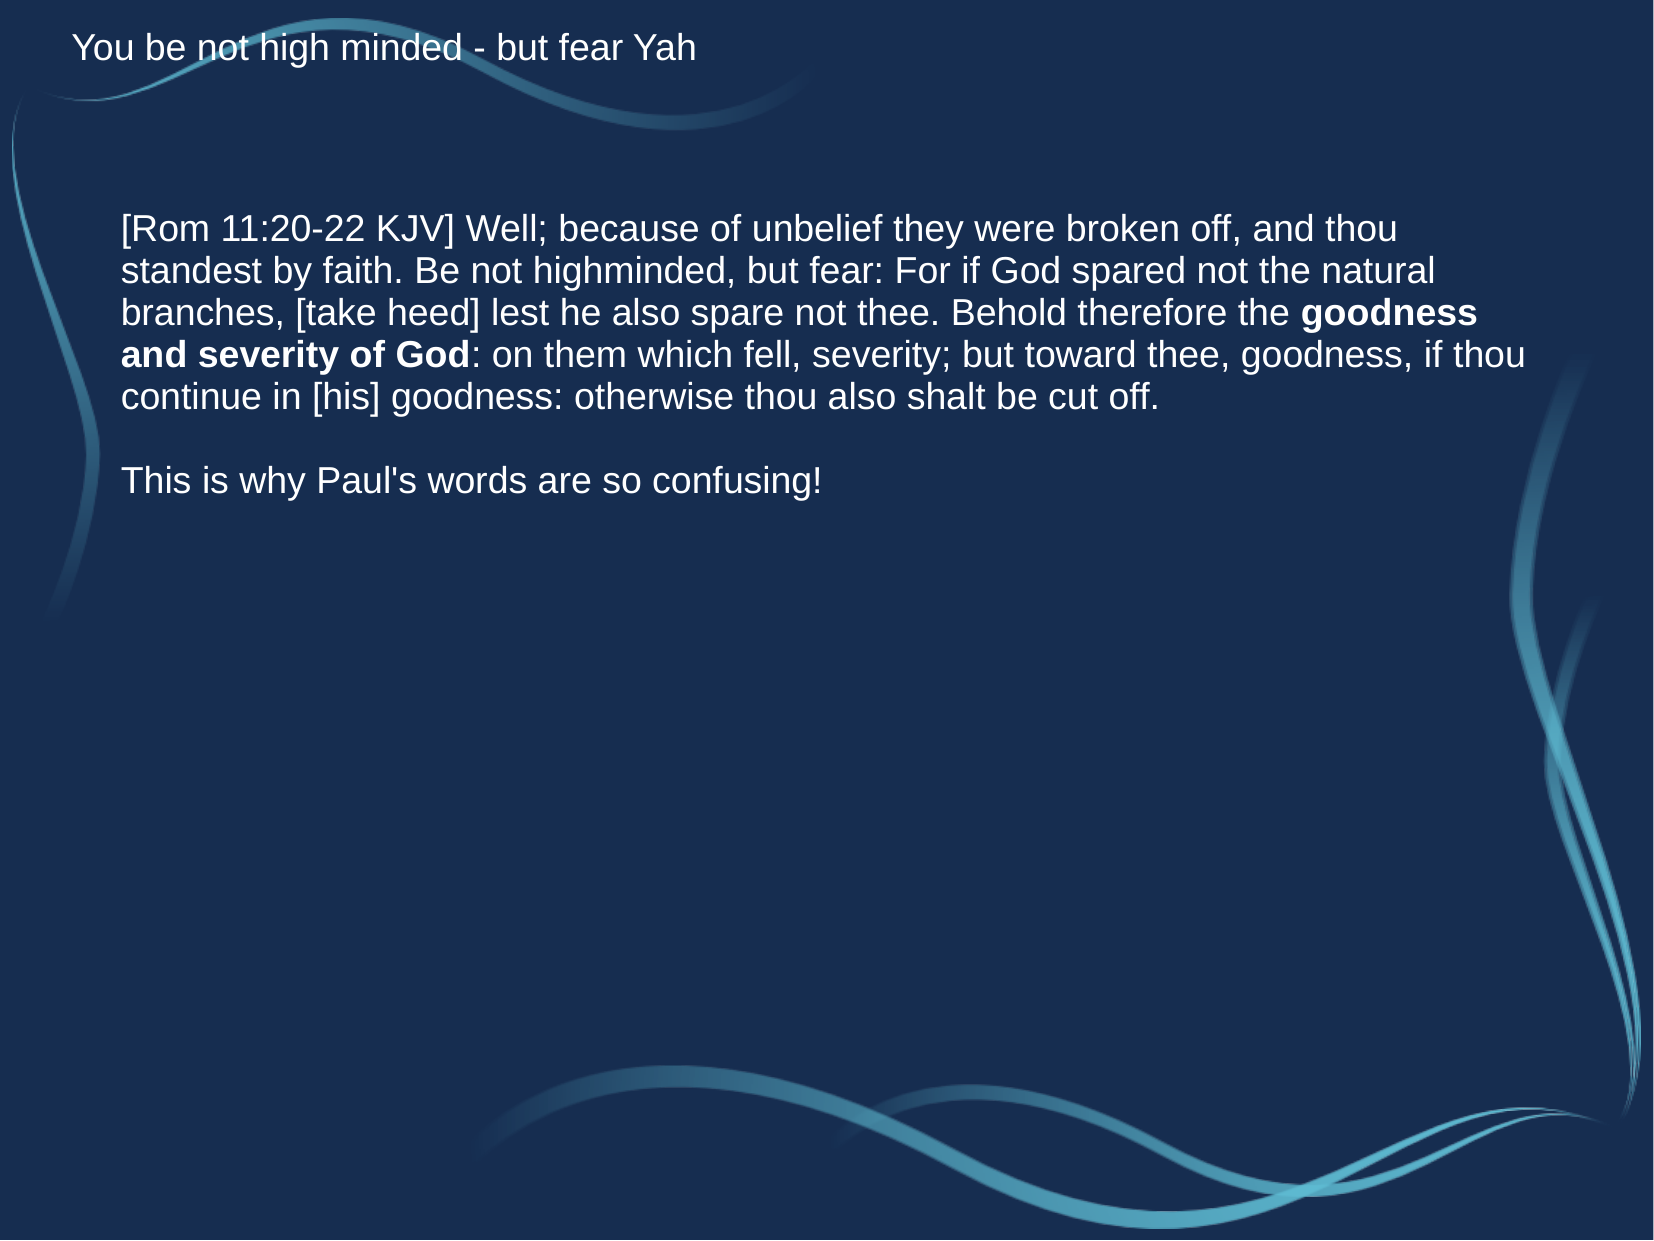

You be not high minded - but fear Yah
[Rom 11:20-22 KJV] Well; because of unbelief they were broken off, and thou standest by faith. Be not highminded, but fear: For if God spared not the natural branches, [take heed] lest he also spare not thee. Behold therefore the goodness and severity of God: on them which fell, severity; but toward thee, goodness, if thou continue in [his] goodness: otherwise thou also shalt be cut off.
This is why Paul's words are so confusing!